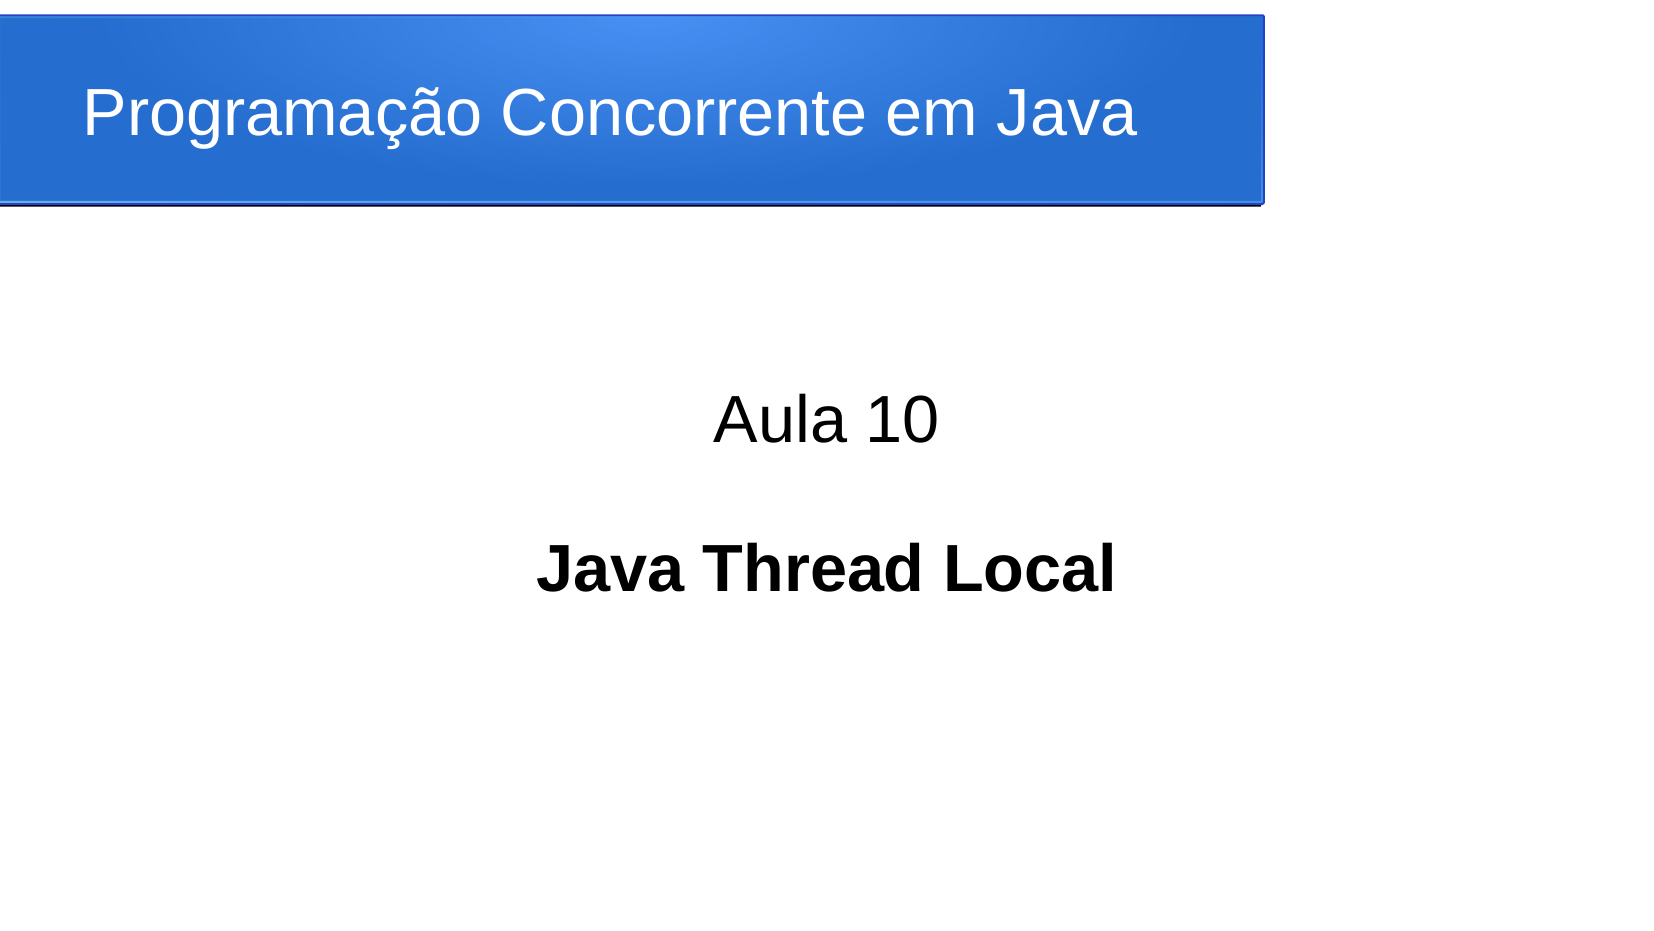

# Programação Concorrente em Java
Aula 10
Java Thread Local